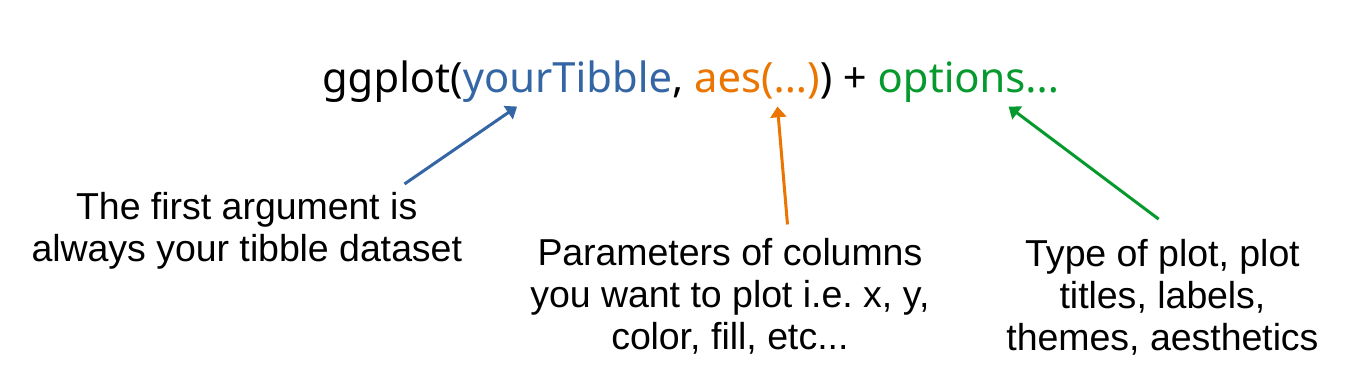

# ggplot(yourTibble, aes(...)) + options...
The first argument is always your tibble dataset
Parameters of columns you want to plot i.e. x, y, color, fill, etc...
Type of plot, plot titles, labels, themes, aesthetics